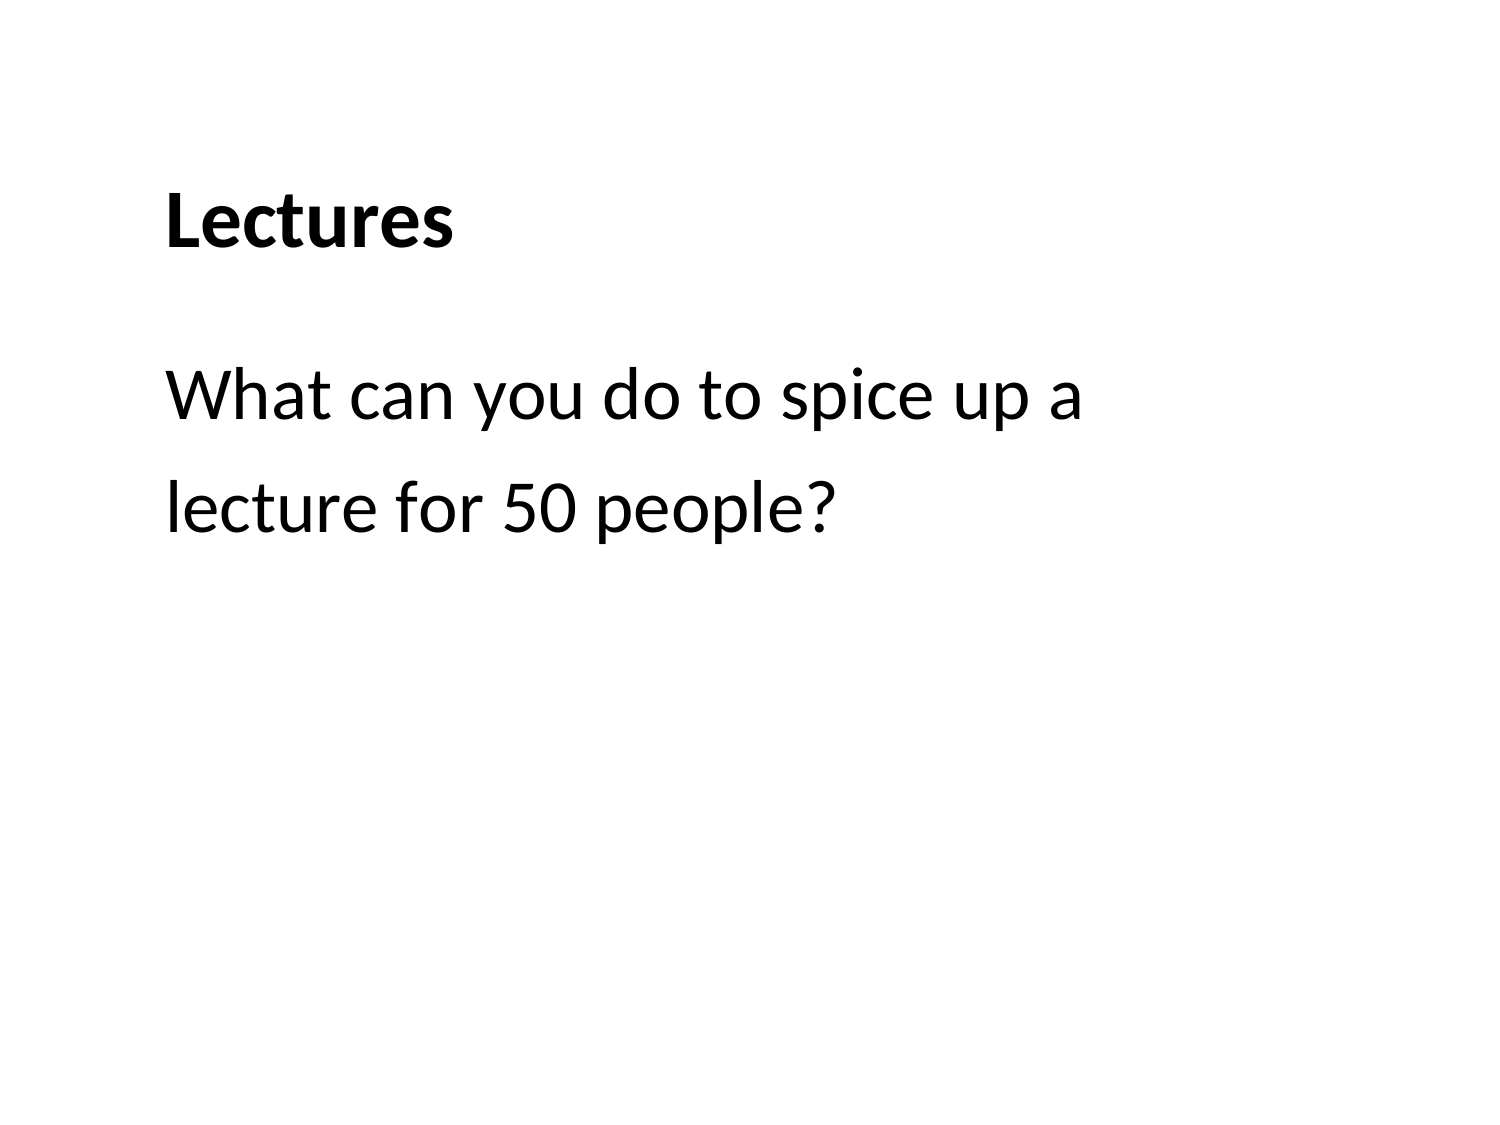

Lectures
What can you do to spice up a lecture for 50 people?